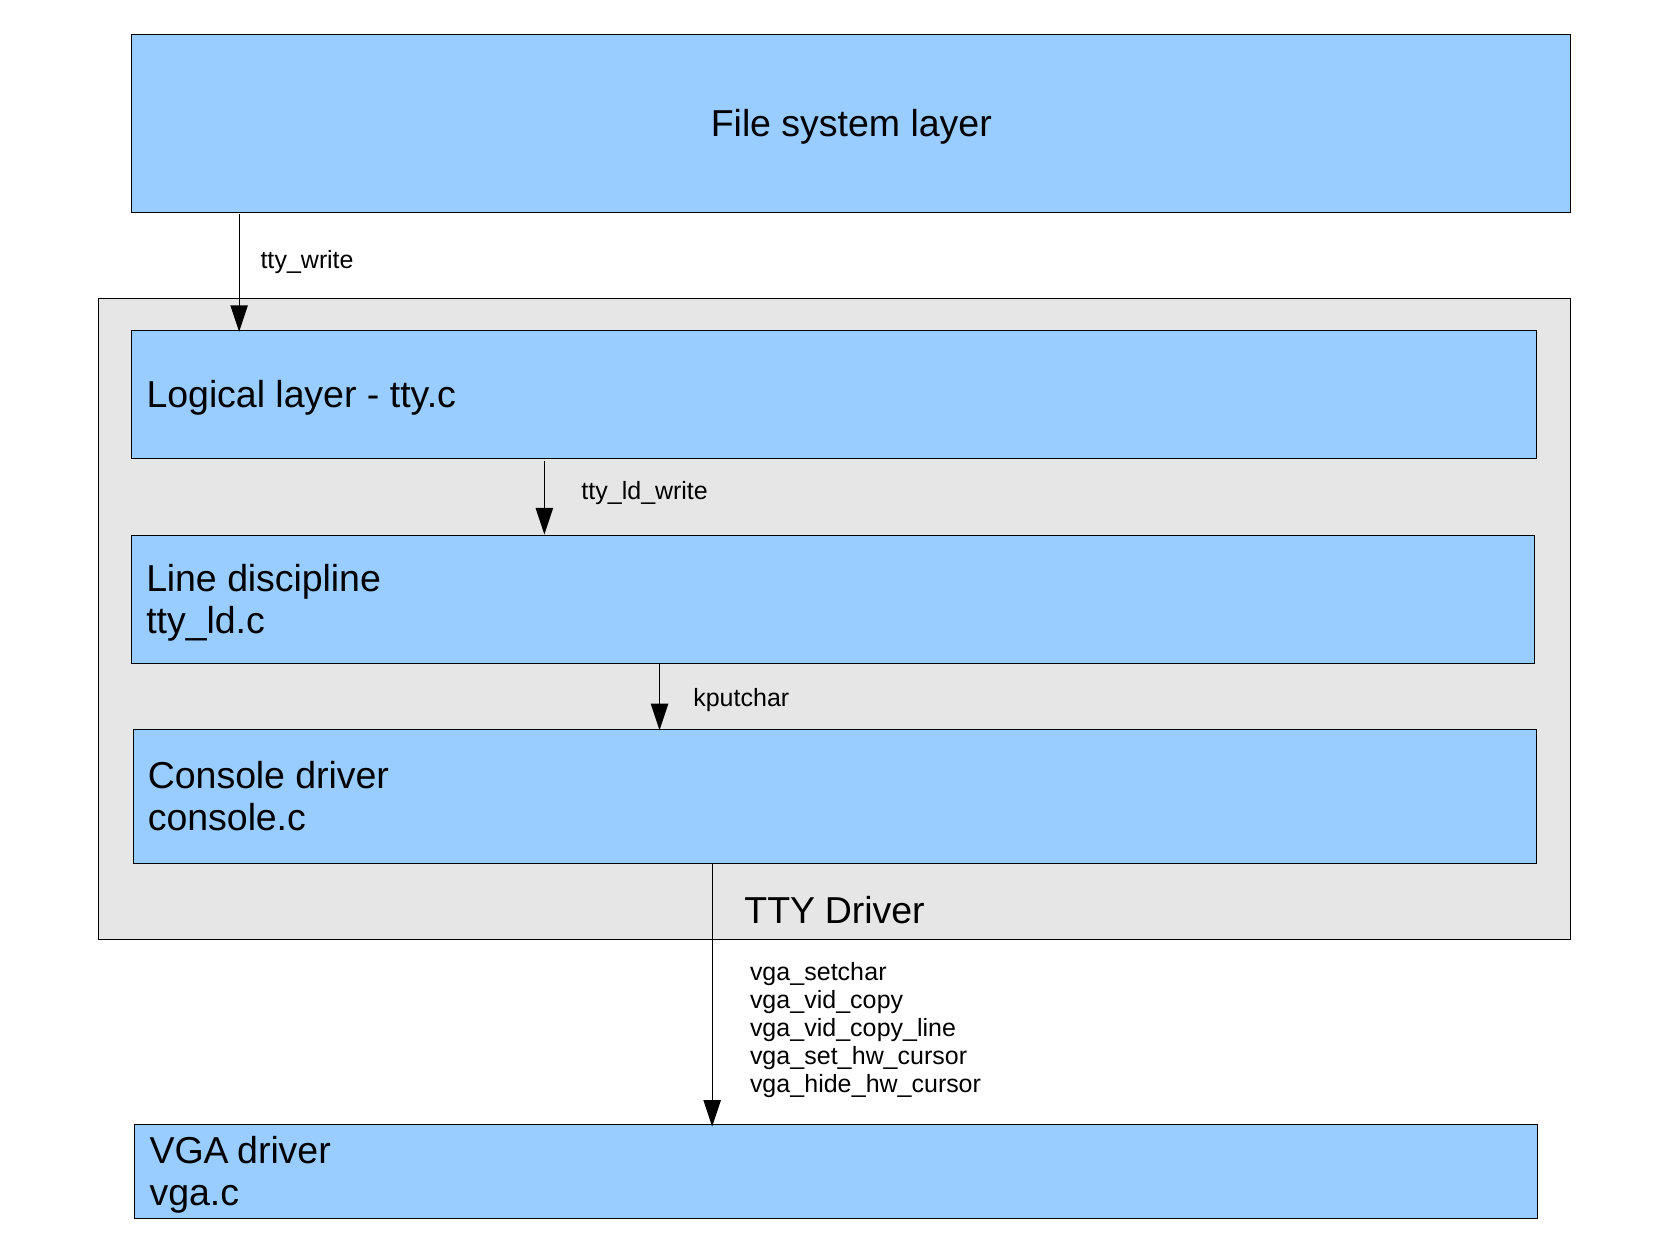

File system layer
tty_write
TTY Driver
Logical layer - tty.c
tty_ld_write
Line discipline
tty_ld.c
kputchar
Console driver
console.c
vga_setchar
vga_vid_copy
vga_vid_copy_line
vga_set_hw_cursor
vga_hide_hw_cursor
VGA driver
vga.c